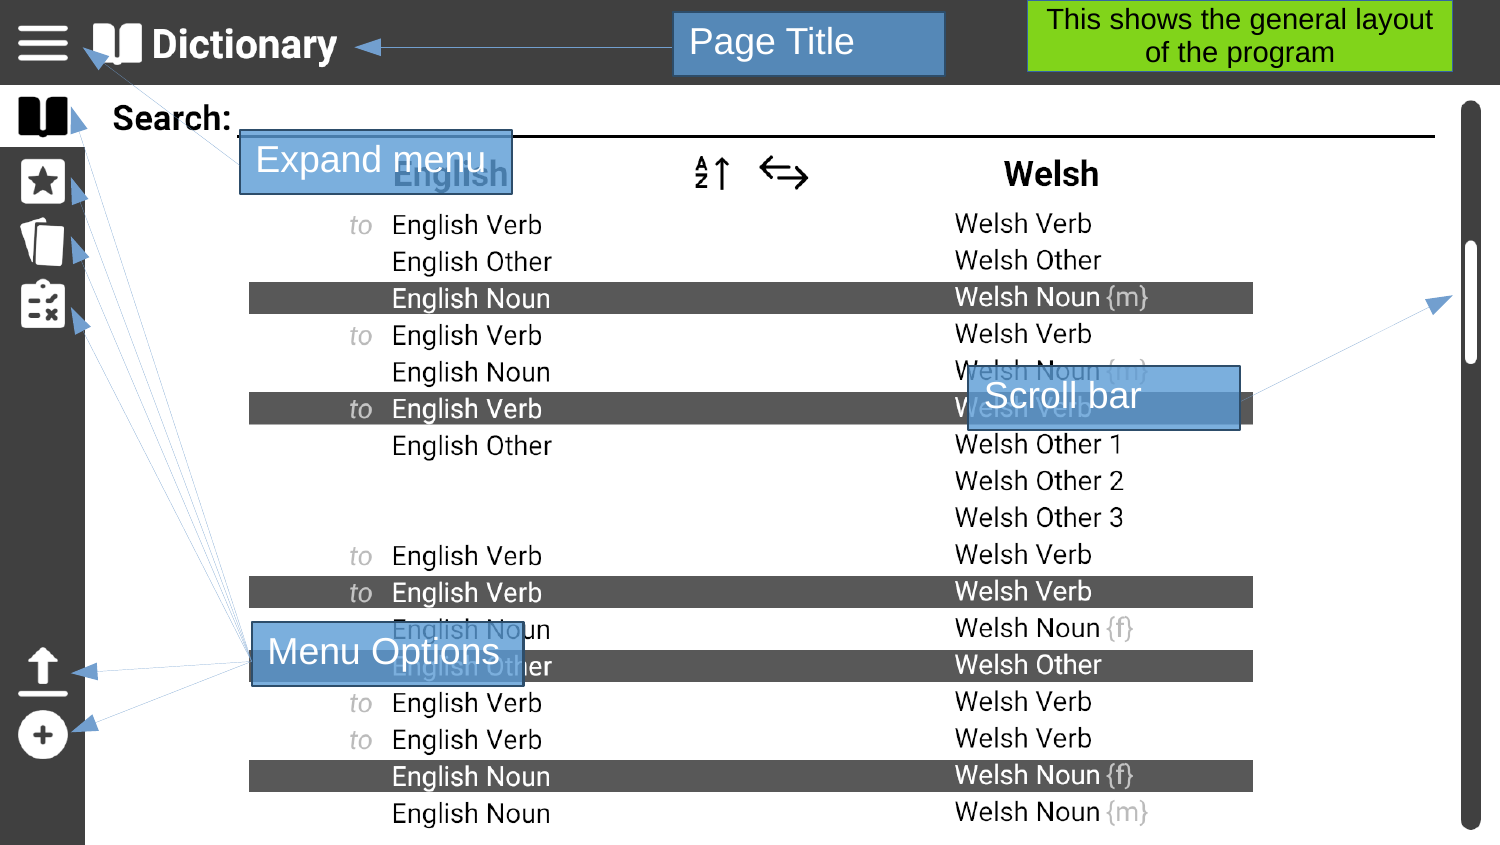

This shows the general layout of the program
Page Title
Expand menu
Scroll bar
Menu Options